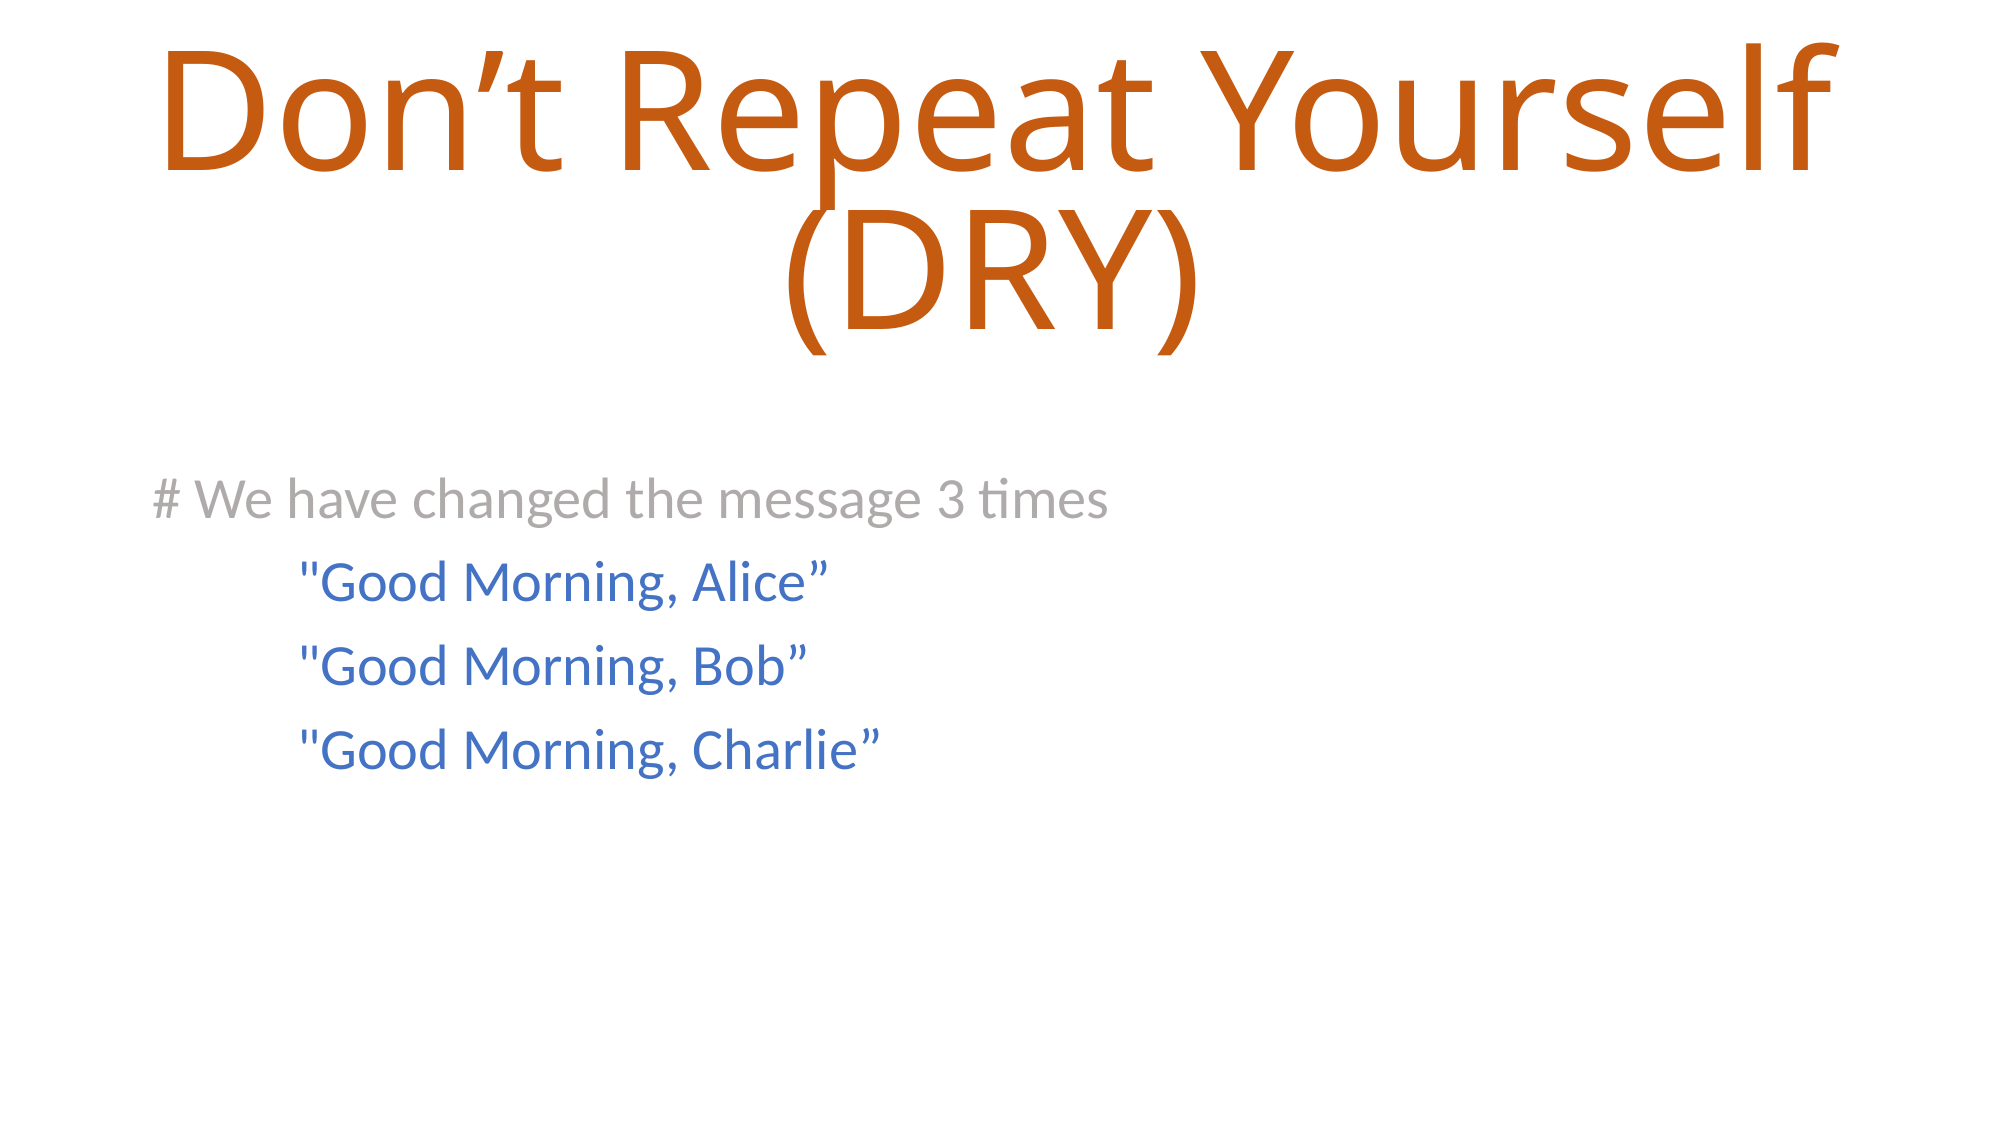

# Don’t Repeat Yourself (DRY)
# We have changed the message 3 times
print( "Good Morning, Alice” )
print( "Good Morning, Bob” )
print( "Good Morning, Charlie” )